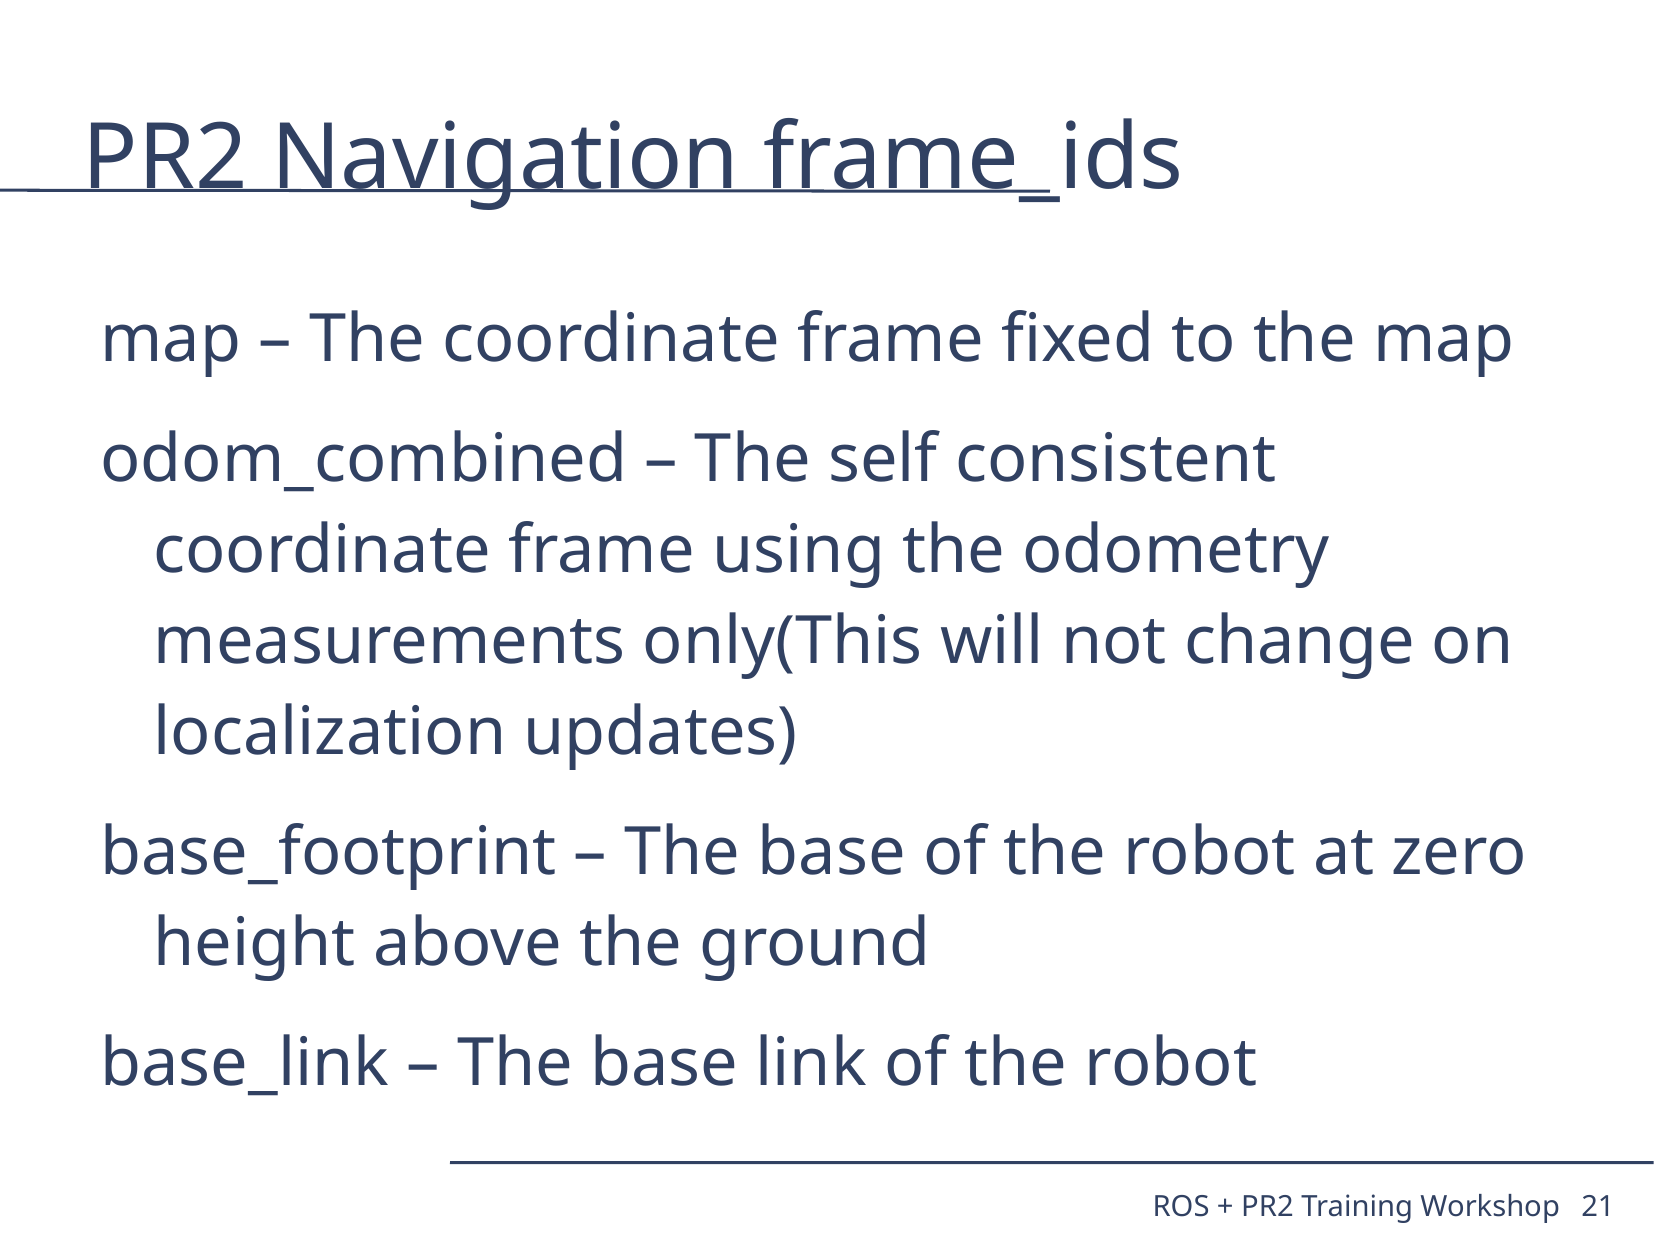

# PR2 Navigation frame_ids
map – The coordinate frame fixed to the map
odom_combined – The self consistent coordinate frame using the odometry measurements only(This will not change on localization updates)
base_footprint – The base of the robot at zero height above the ground
base_link – The base link of the robot